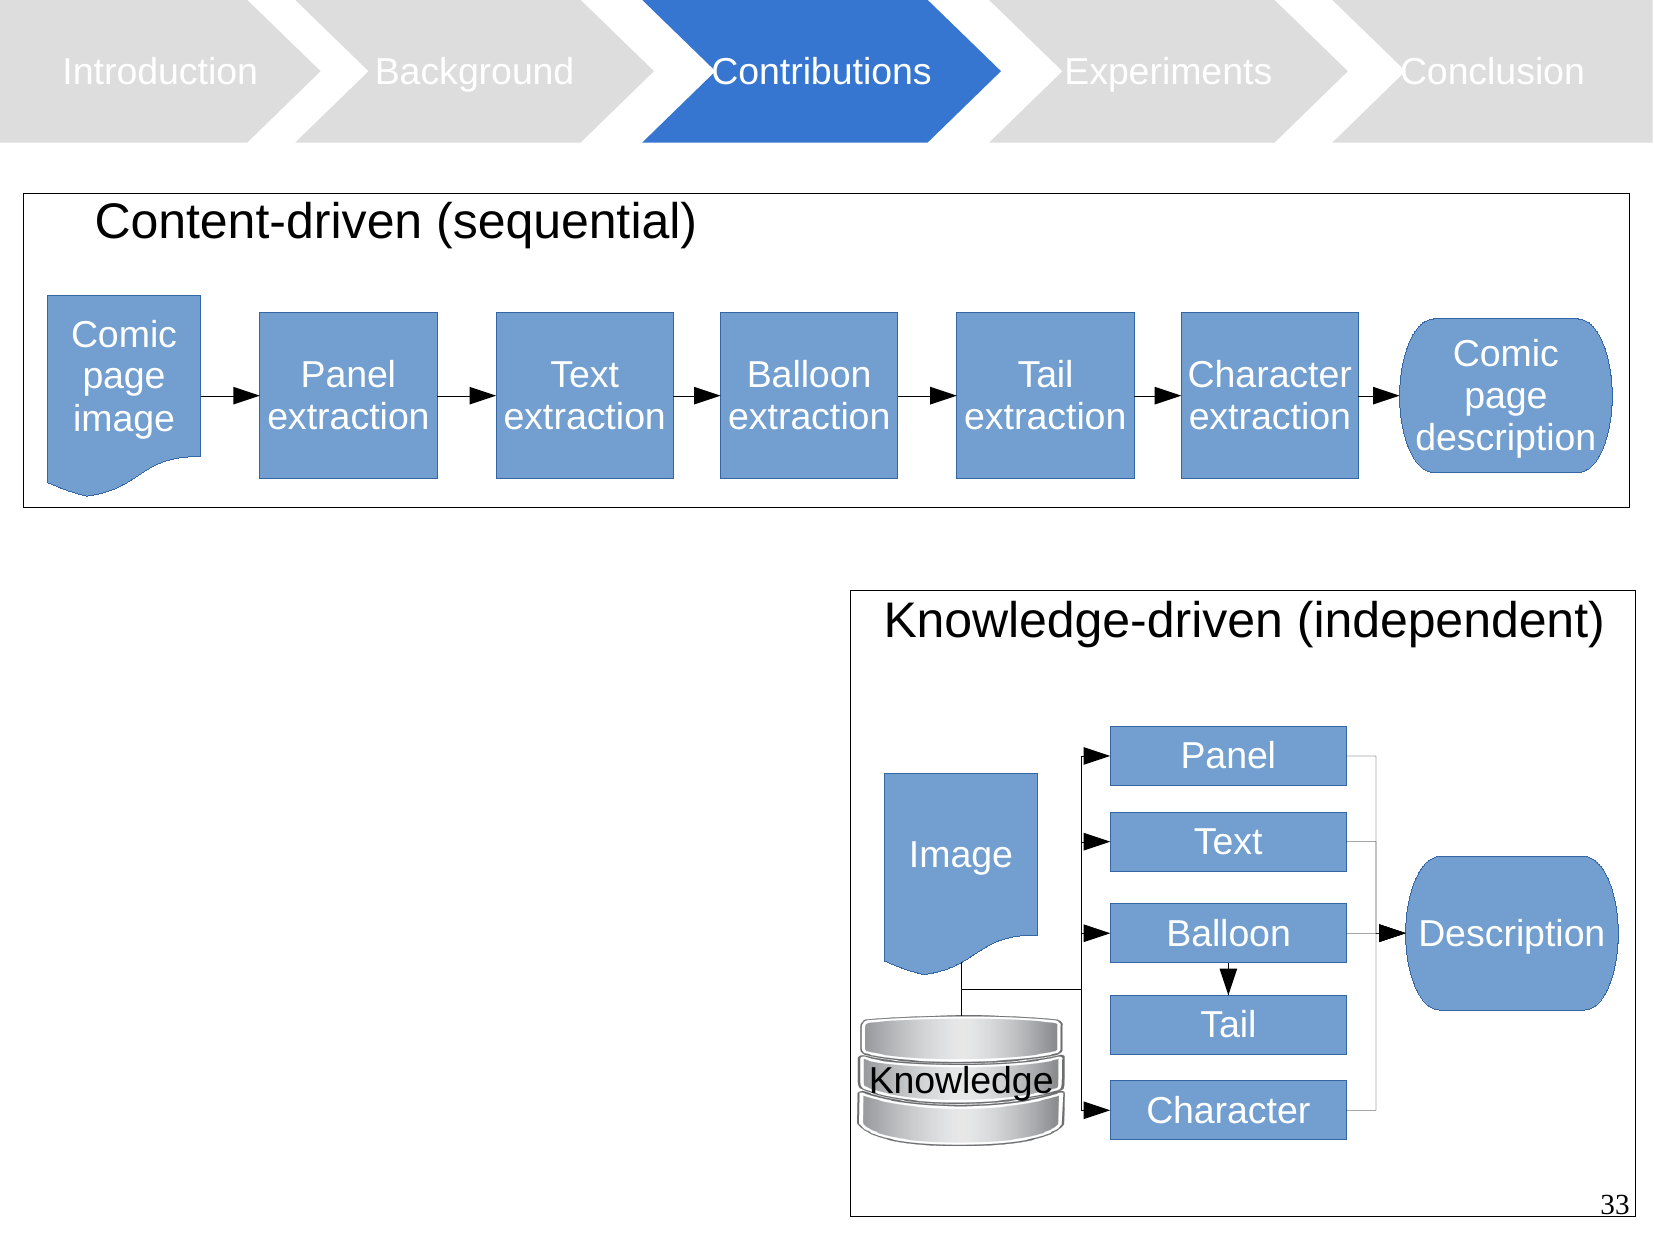

Introduction
Background
Contributions
Conclusion
Experiments
# Content-driven (sequential)
Comic
page
image
Panel
extraction
Text
extraction
Balloon
extraction
Tail
extraction
Character
extraction
Comic
page
description
Knowledge-driven (independent)
Panel
Image
Text
Description
Balloon
Tail
Knowledge
Character
33